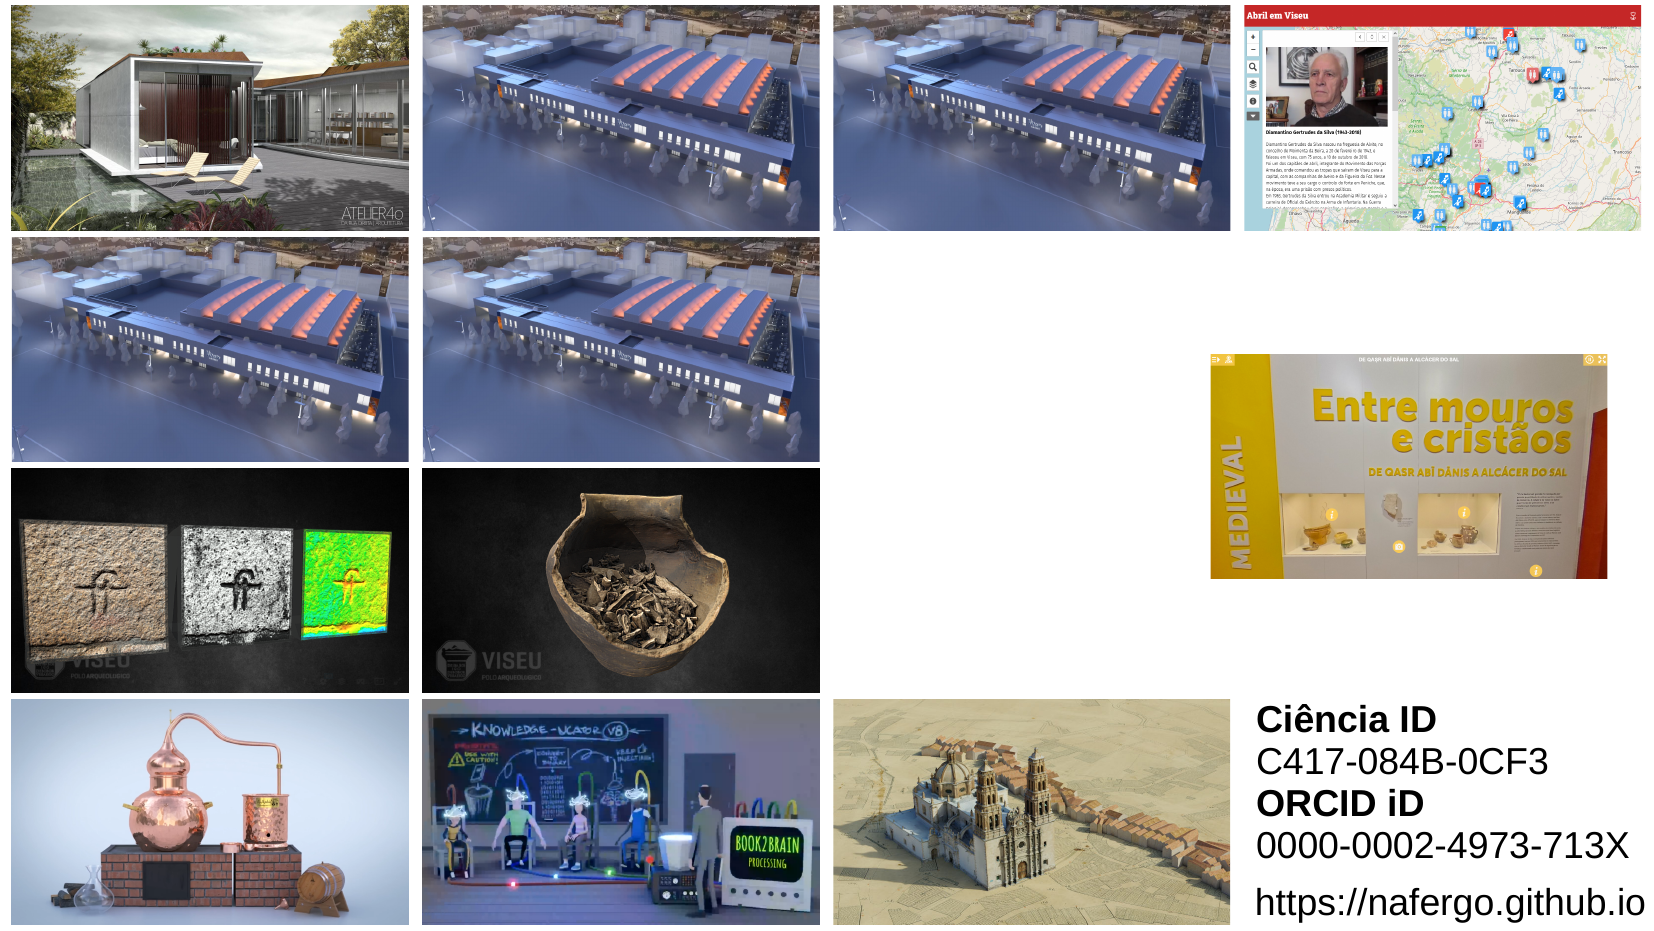

Ciência ID
C417-084B-0CF3
ORCID iD
0000-0002-4973-713X
https://nafergo.github.io
Impressao 3D: ara, Lucerna, Anta
Prédio de Abraveses
Filme do PAV
Museu virtual 360